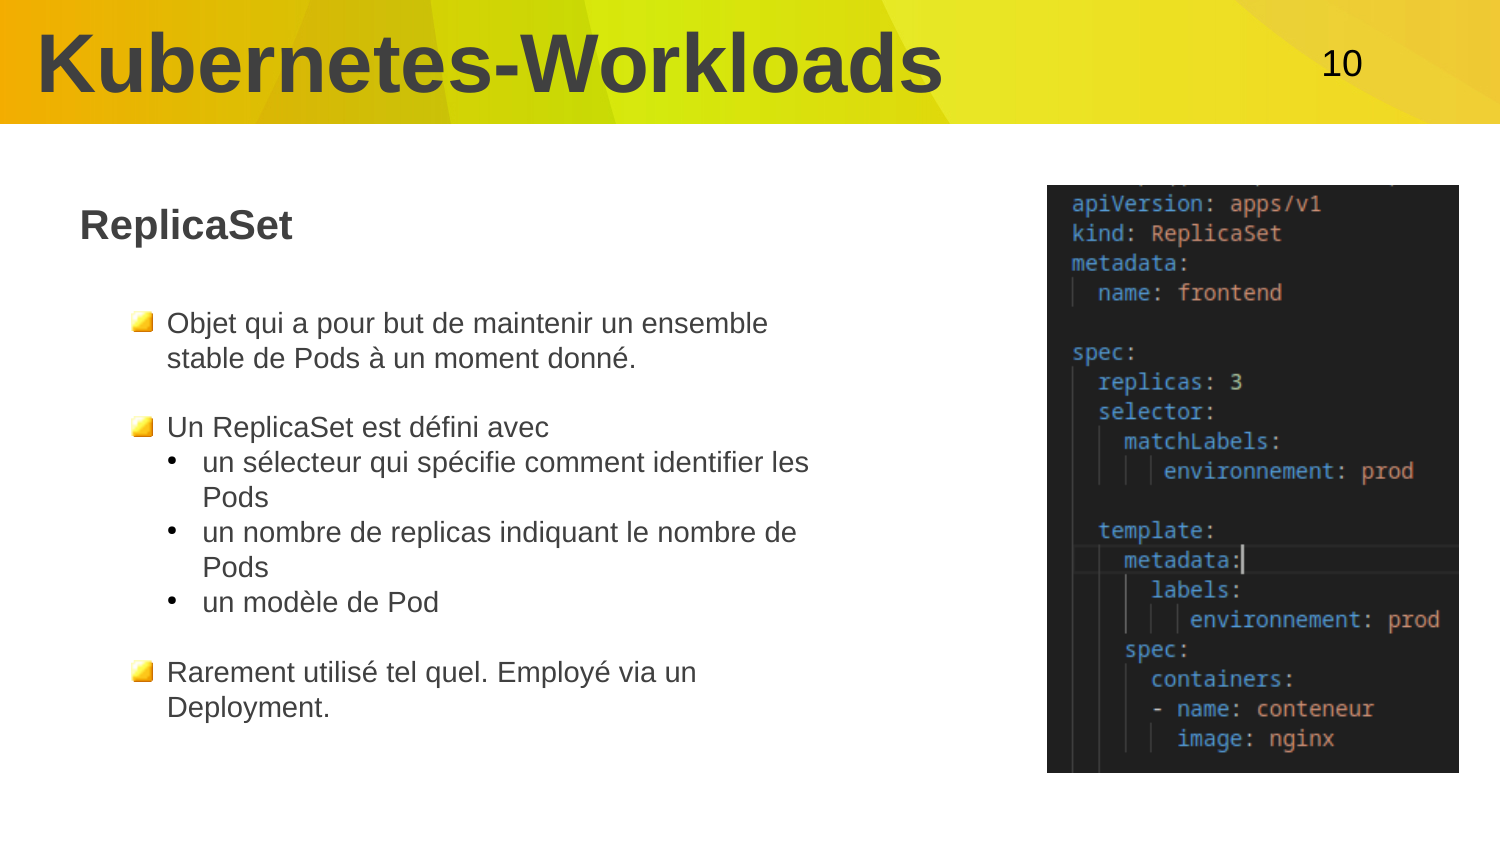

Kubernetes-Workloads
ReplicaSet
Objet qui a pour but de maintenir un ensemble stable de Pods à un moment donné.
Un ReplicaSet est défini avec
un sélecteur qui spécifie comment identifier les Pods
un nombre de replicas indiquant le nombre de Pods
un modèle de Pod
Rarement utilisé tel quel. Employé via un Deployment.